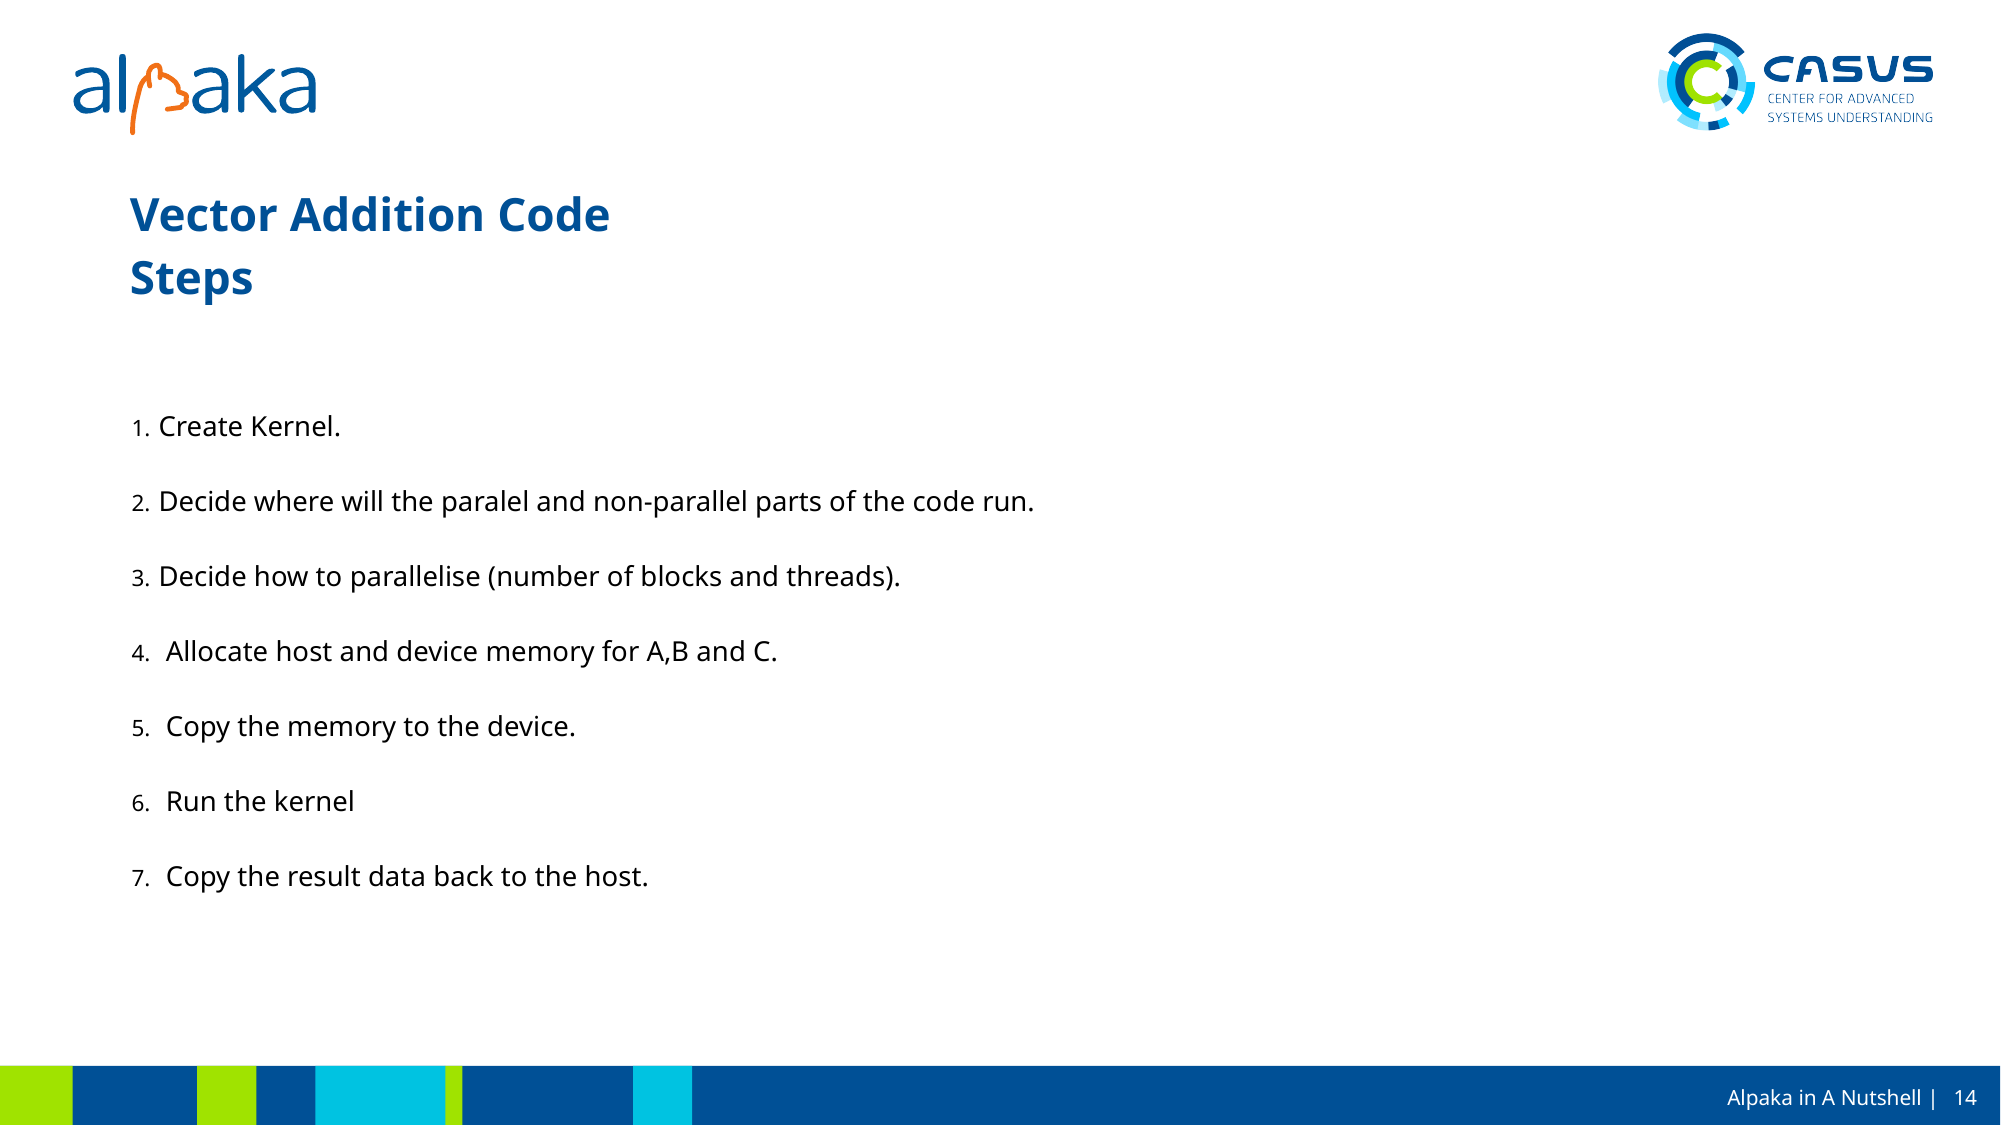

# Vector Addition Code Steps
Create Kernel.
Decide where will the paralel and non-parallel parts of the code run.
Decide how to parallelise (number of blocks and threads).
 Allocate host and device memory for A,B and C.
 Copy the memory to the device.
 Run the kernel
 Copy the result data back to the host.
Alpaka in A Nutshell
14